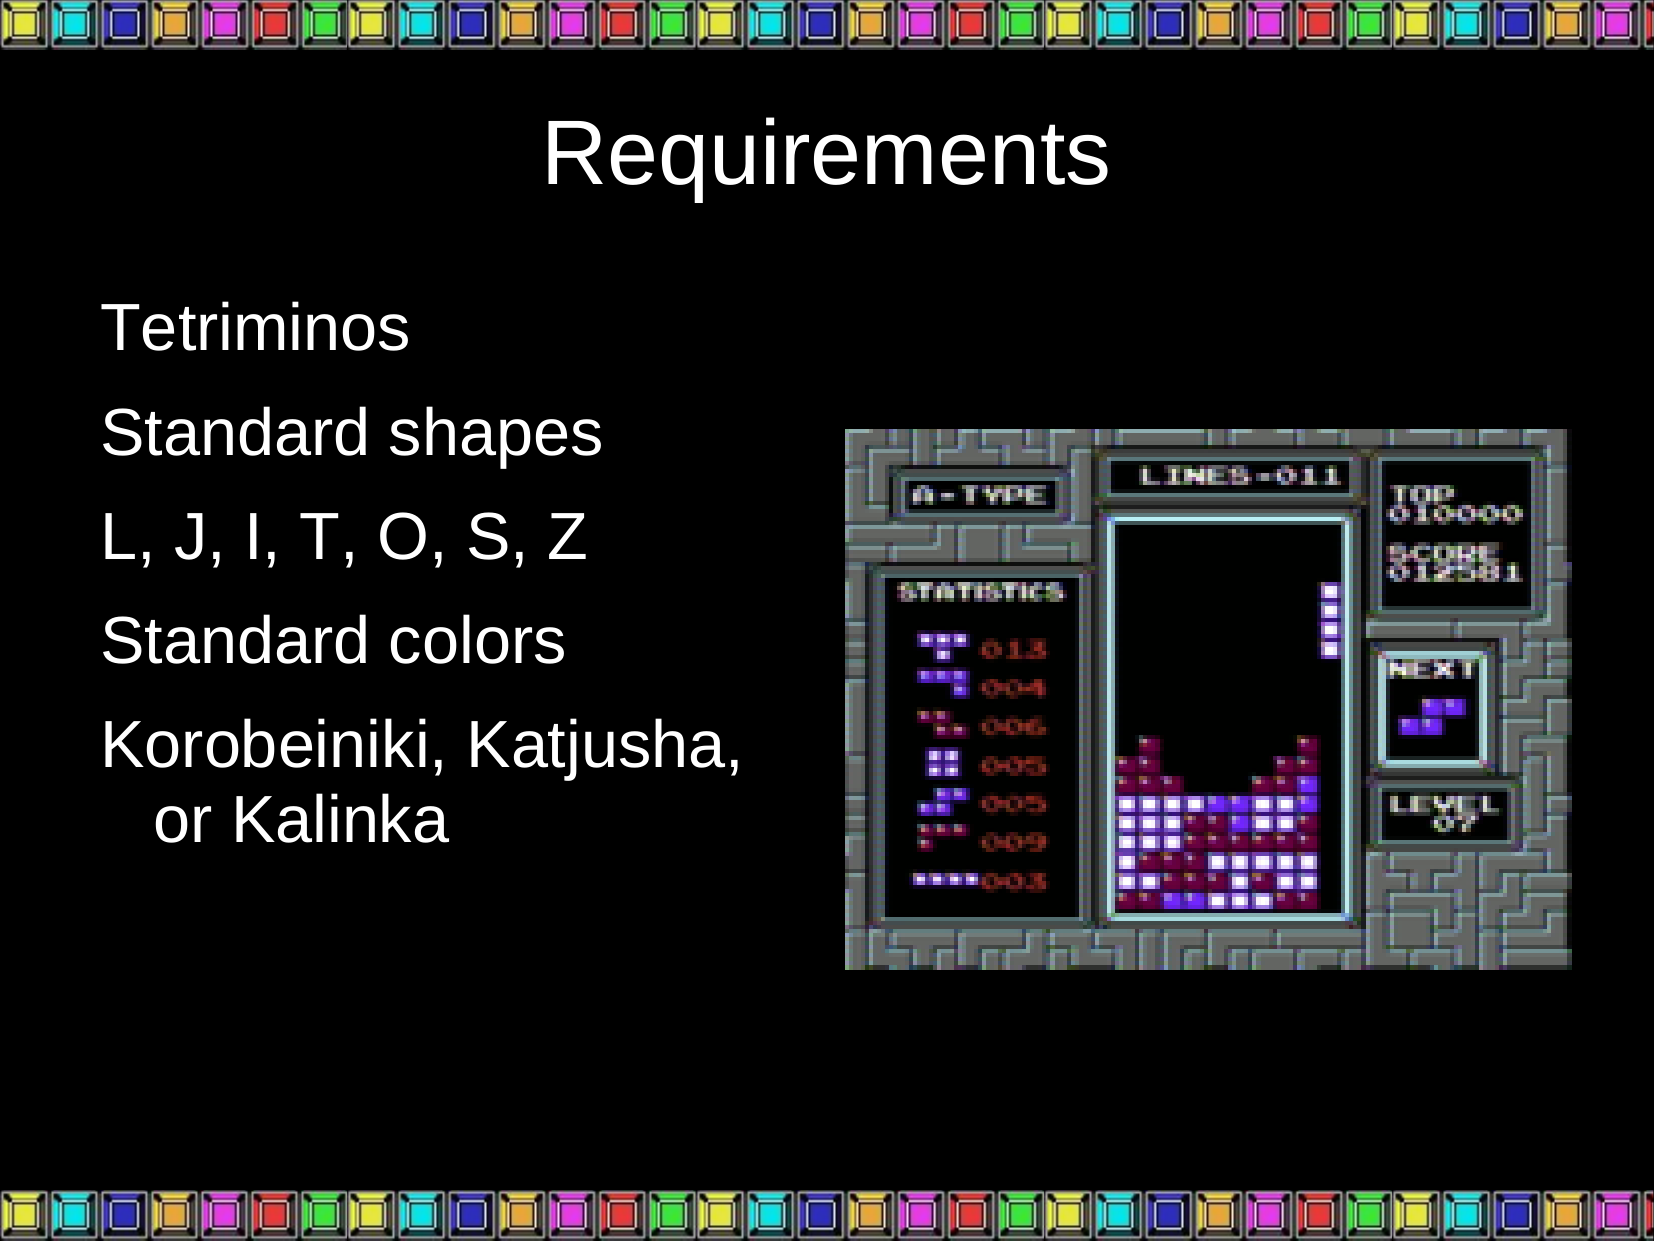

# Requirements
Tetriminos
Standard shapes
L, J, I, T, O, S, Z
Standard colors
Korobeiniki, Katjusha, or Kalinka